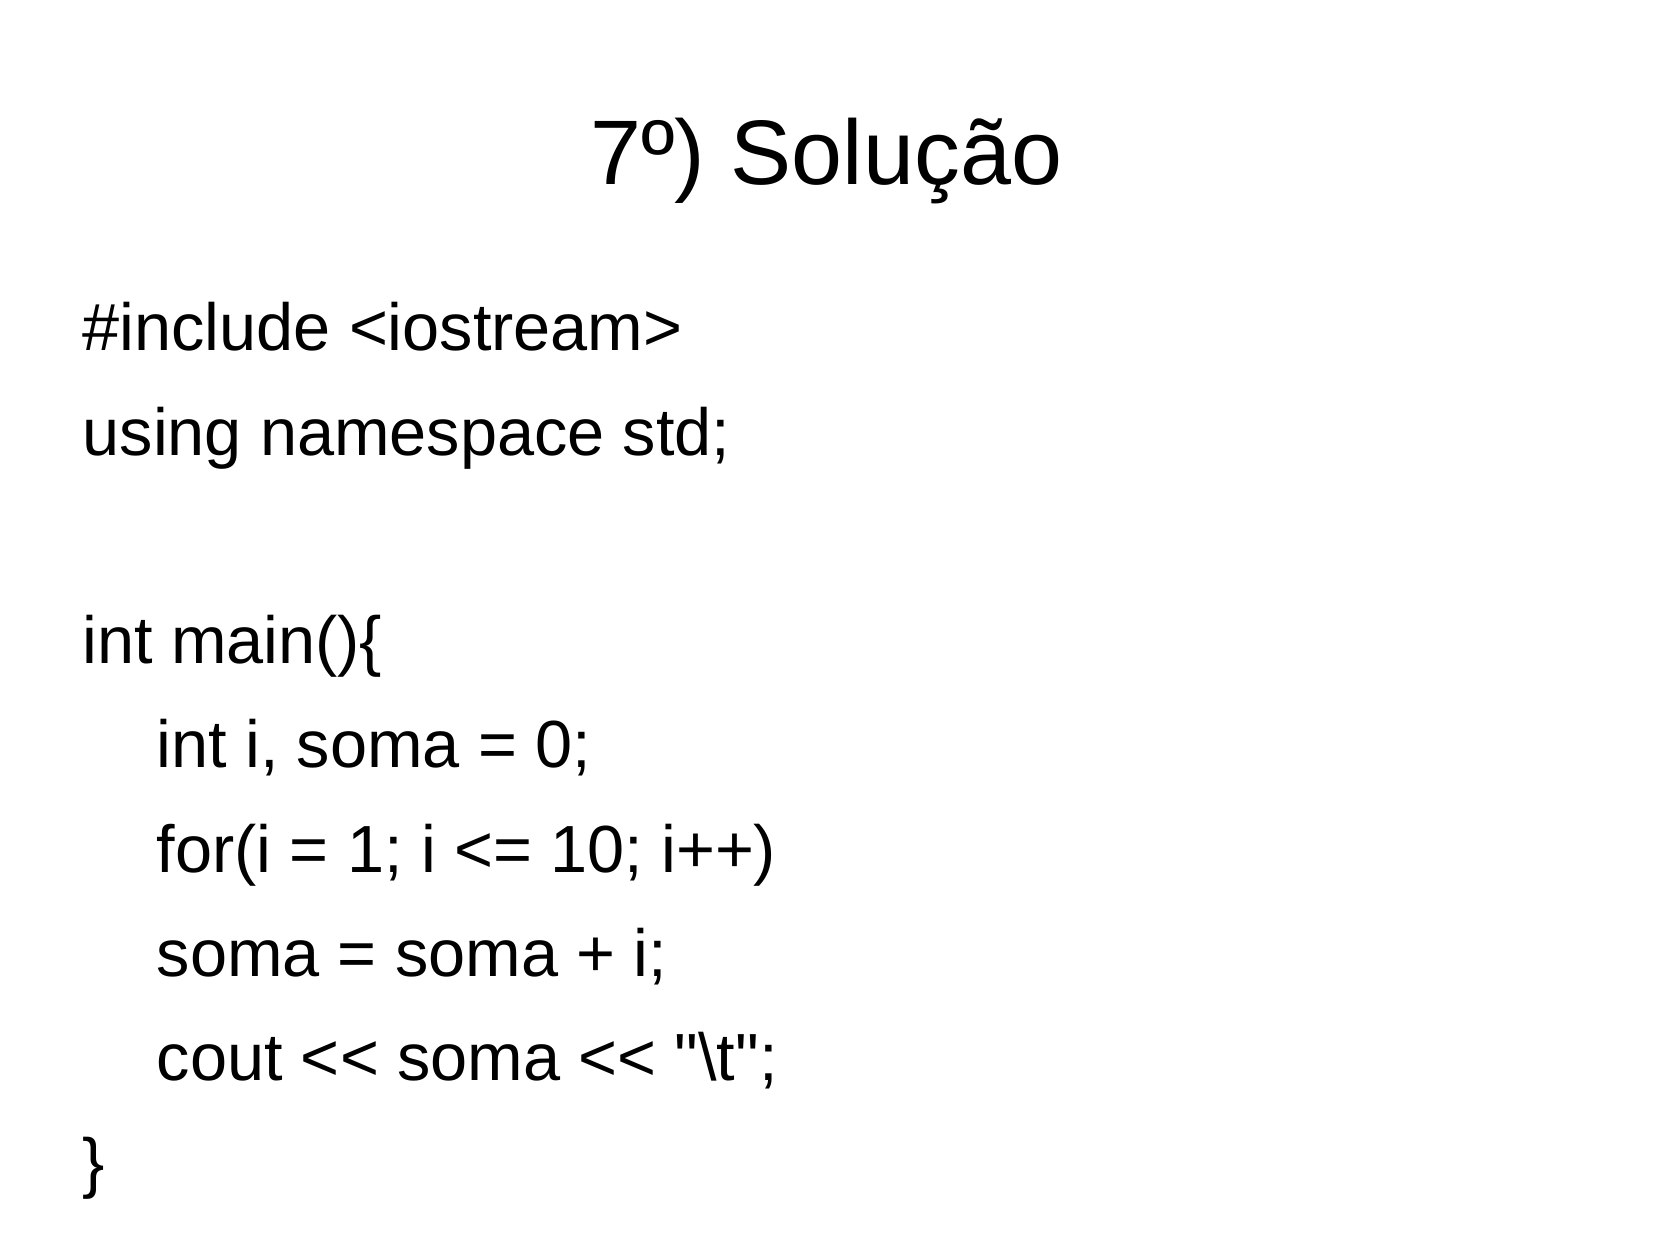

# 7º) Solução
#include <iostream>
using namespace std;
int main(){
 int i, soma = 0;
 for(i = 1; i <= 10; i++)
 soma = soma + i;
 cout << soma << "\t";
}